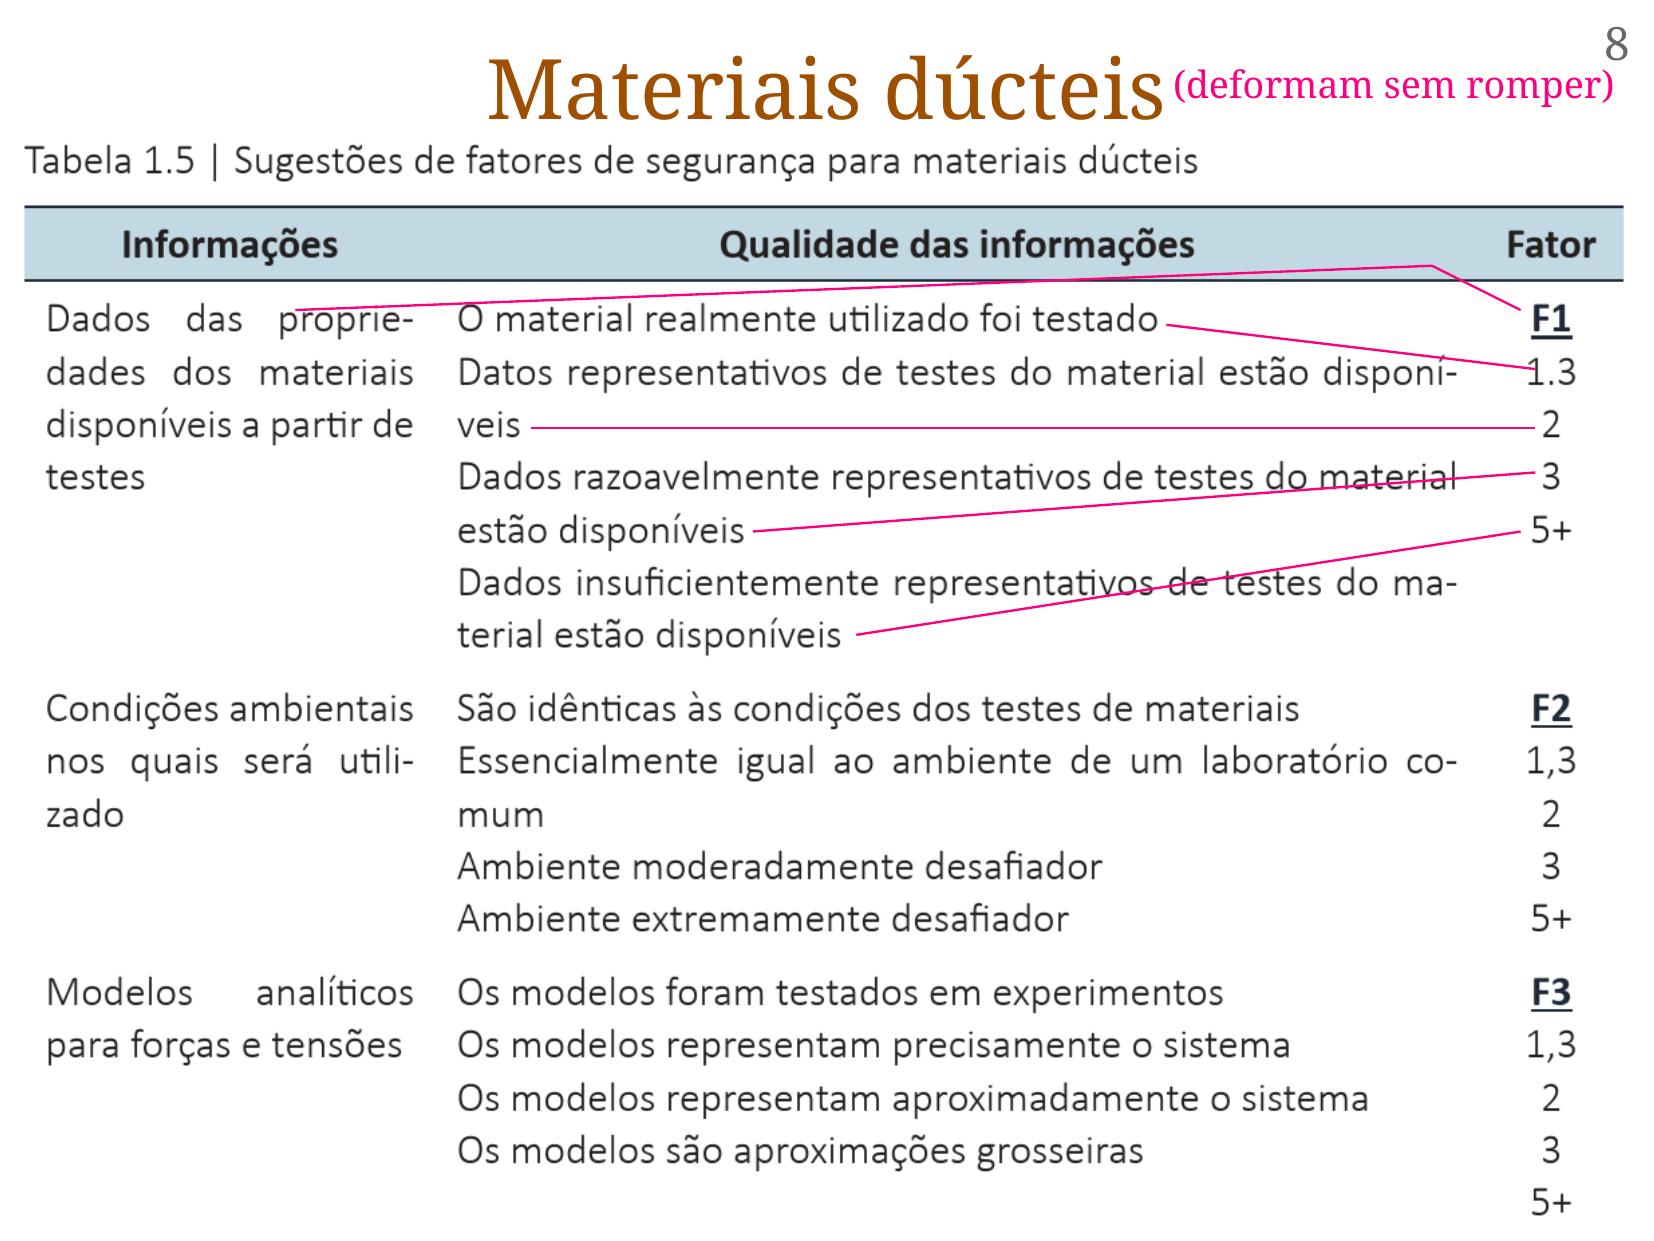

8
# Materiais dúcteis
(deformam sem romper)